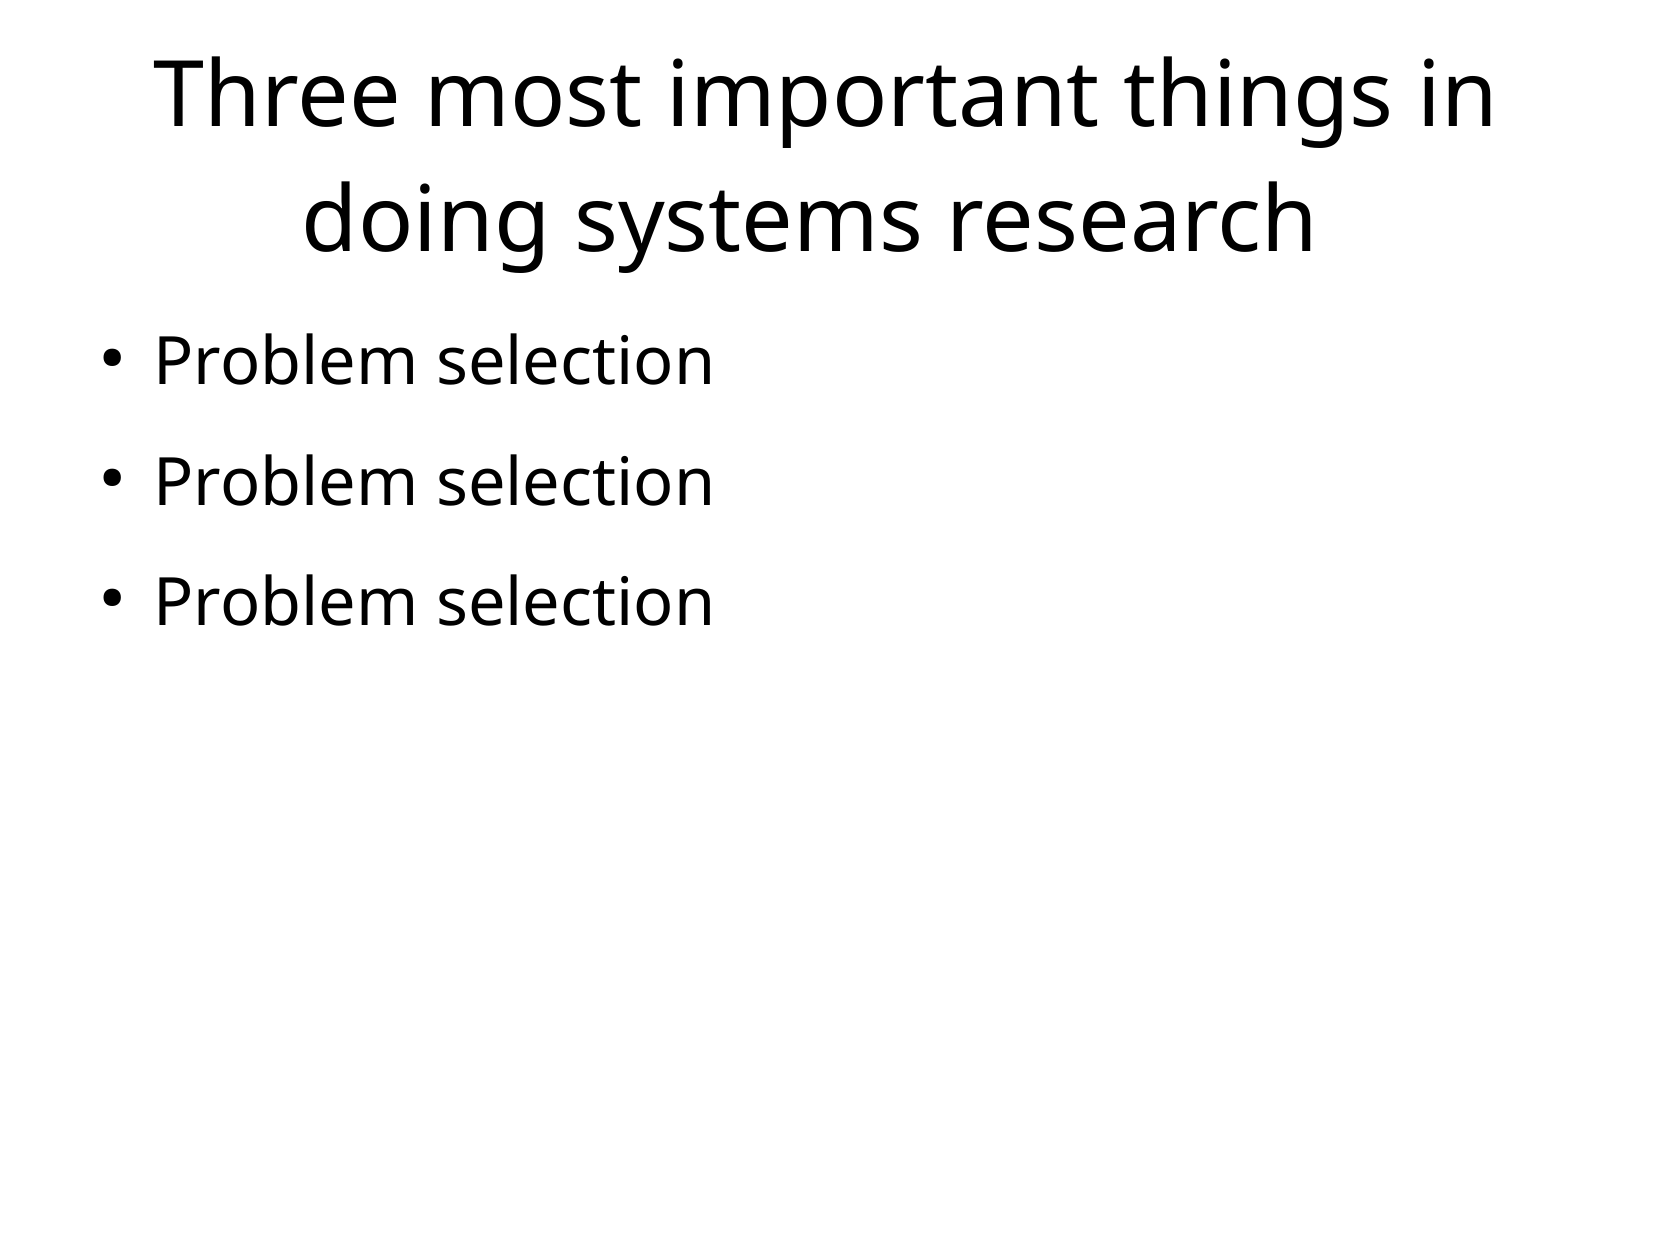

# Three most important things in doing systems research
Problem selection
Problem selection
Problem selection